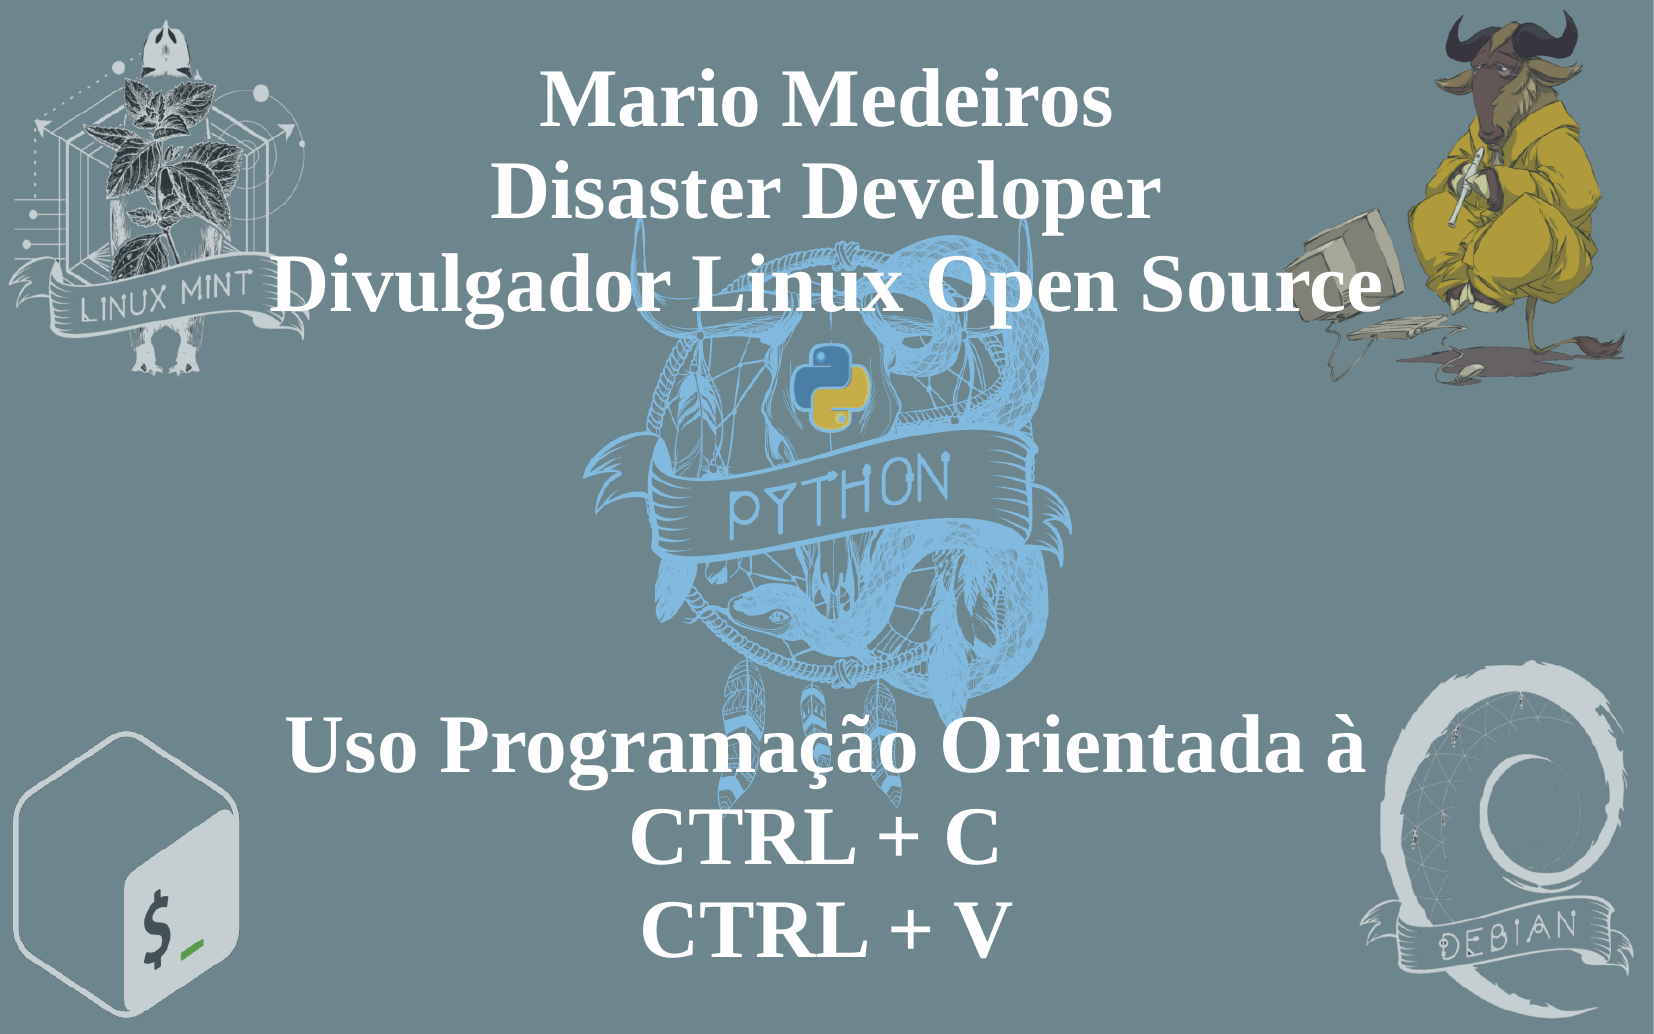

# Mario Medeiros Disaster Developer Divulgador Linux Open Source Uso Programação Orientada à CTRL + C CTRL + V